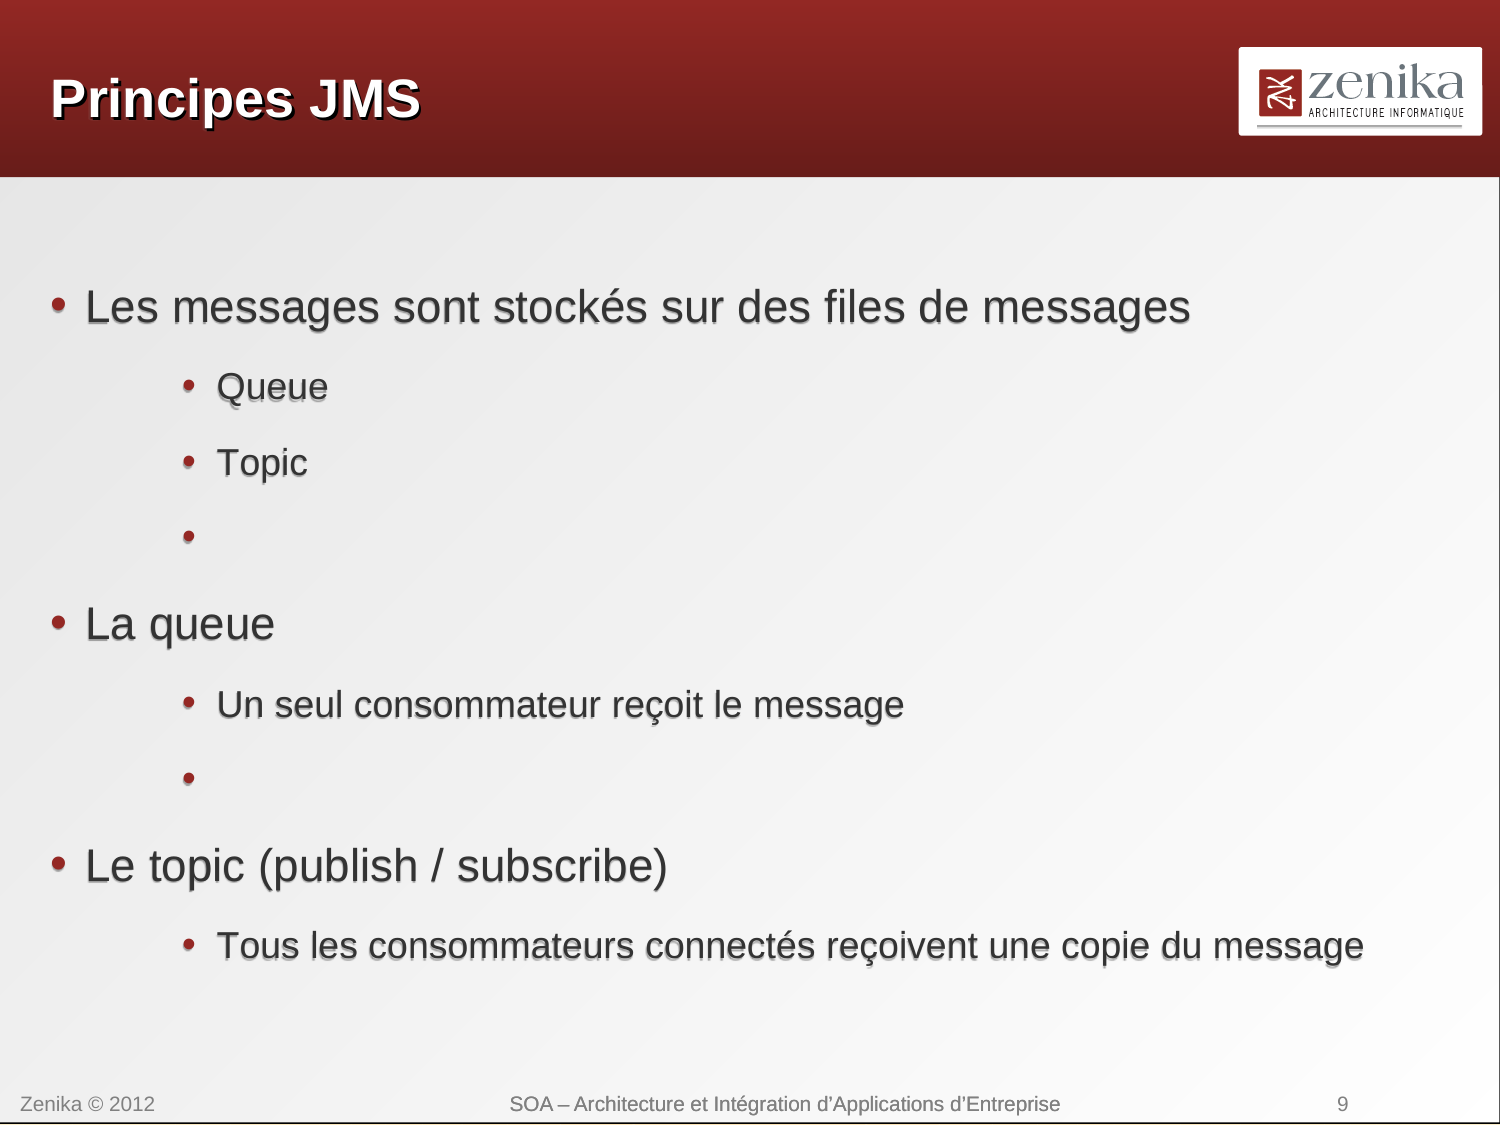

# Principes JMS
Les messages sont stockés sur des files de messages
Queue
Topic
La queue
Un seul consommateur reçoit le message
Le topic (publish / subscribe)
Tous les consommateurs connectés reçoivent une copie du message
SOA – Architecture et Intégration d’Applications d’Entreprise